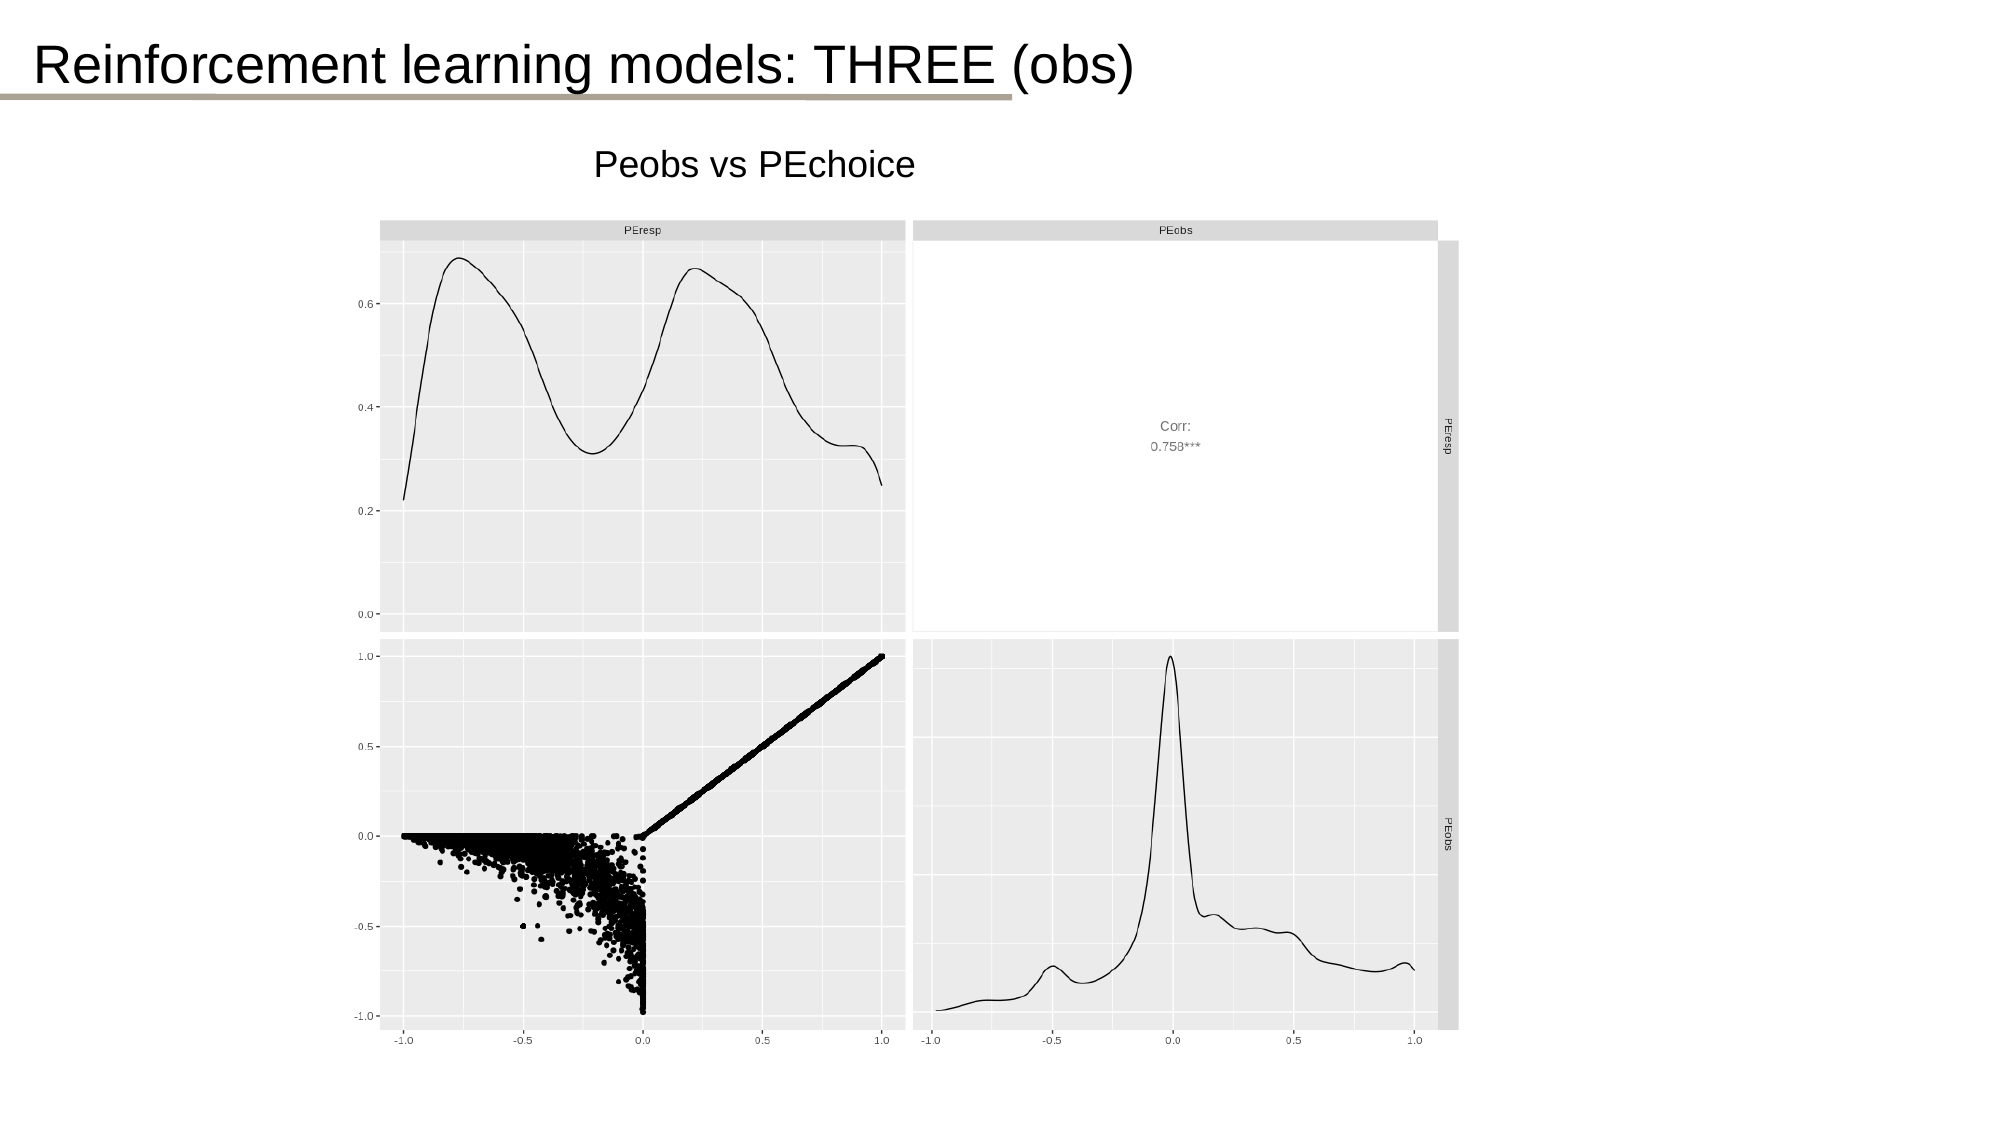

Reinforcement learning models: THREE (obs)
Peobs vs PEchoice